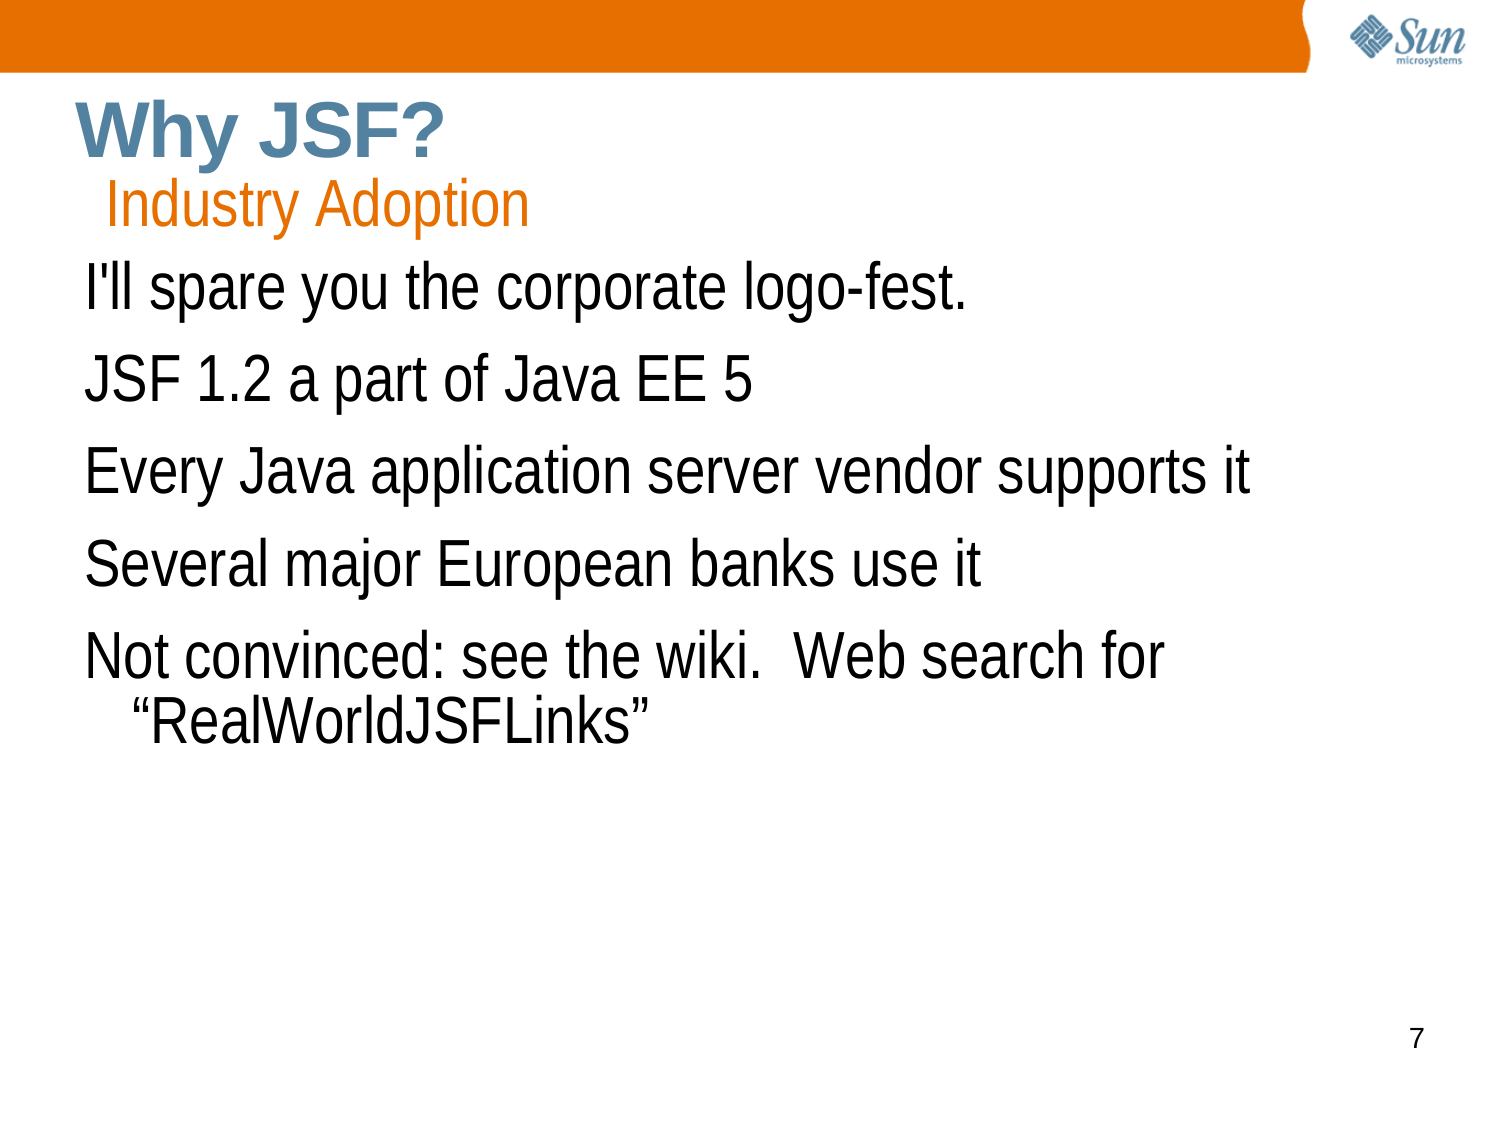

# Why JSF?
Industry Adoption
I'll spare you the corporate logo-fest.
JSF 1.2 a part of Java EE 5
Every Java application server vendor supports it
Several major European banks use it
Not convinced: see the wiki. Web search for “RealWorldJSFLinks”
7